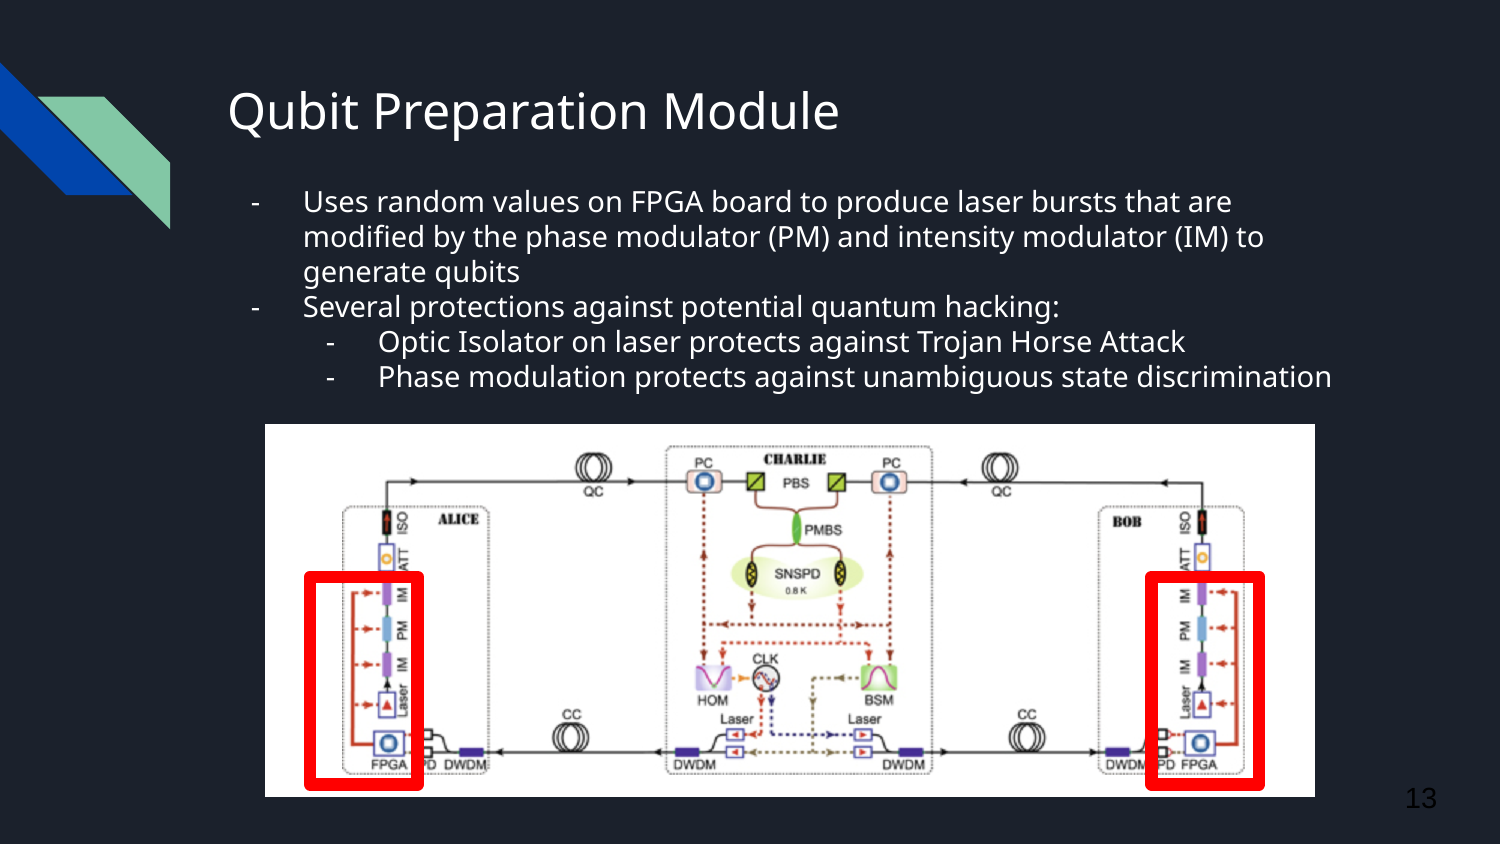

# Qubit Preparation Module
Uses random values on FPGA board to produce laser bursts that are modified by the phase modulator (PM) and intensity modulator (IM) to generate qubits
Several protections against potential quantum hacking:
Optic Isolator on laser protects against Trojan Horse Attack
Phase modulation protects against unambiguous state discrimination